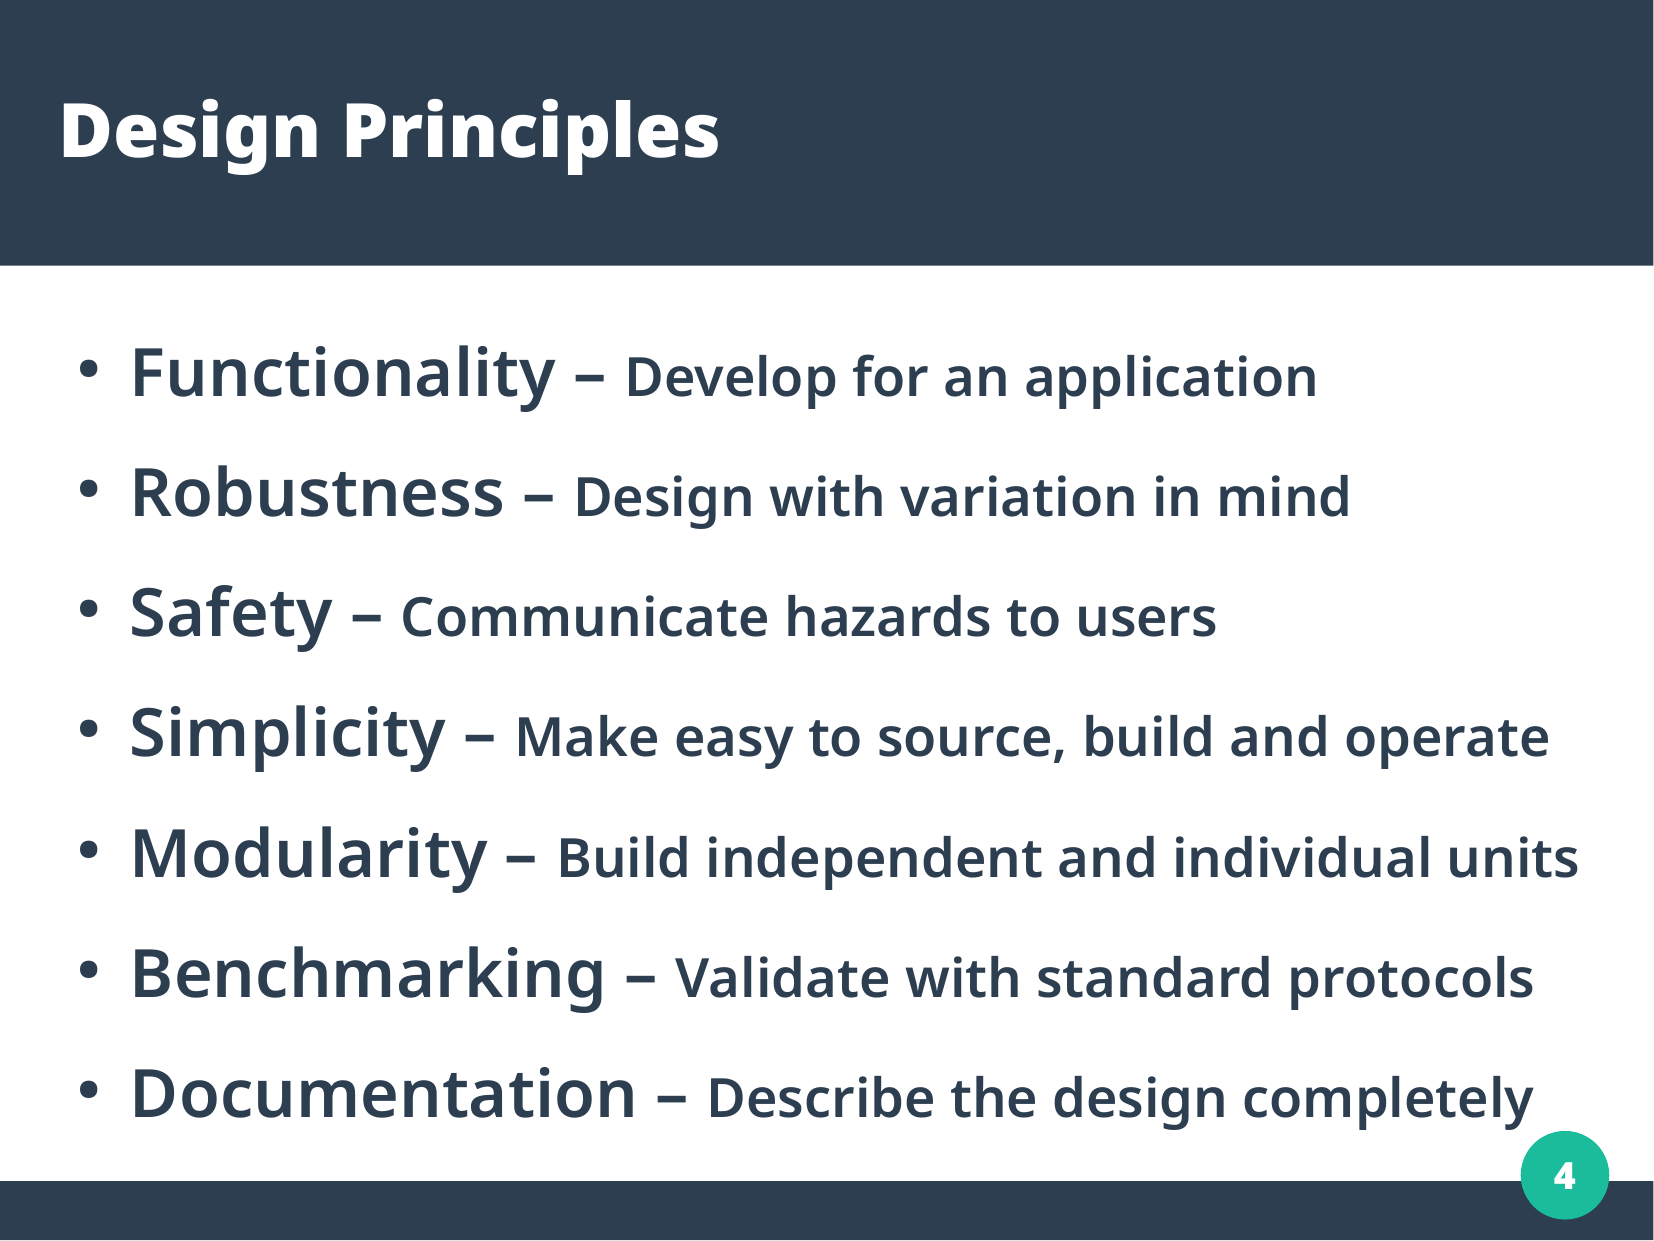

# Design Principles
Functionality – Develop for an application
Robustness – Design with variation in mind
Safety – Communicate hazards to users
Simplicity – Make easy to source, build and operate
Modularity – Build independent and individual units
Benchmarking – Validate with standard protocols
Documentation – Describe the design completely
4